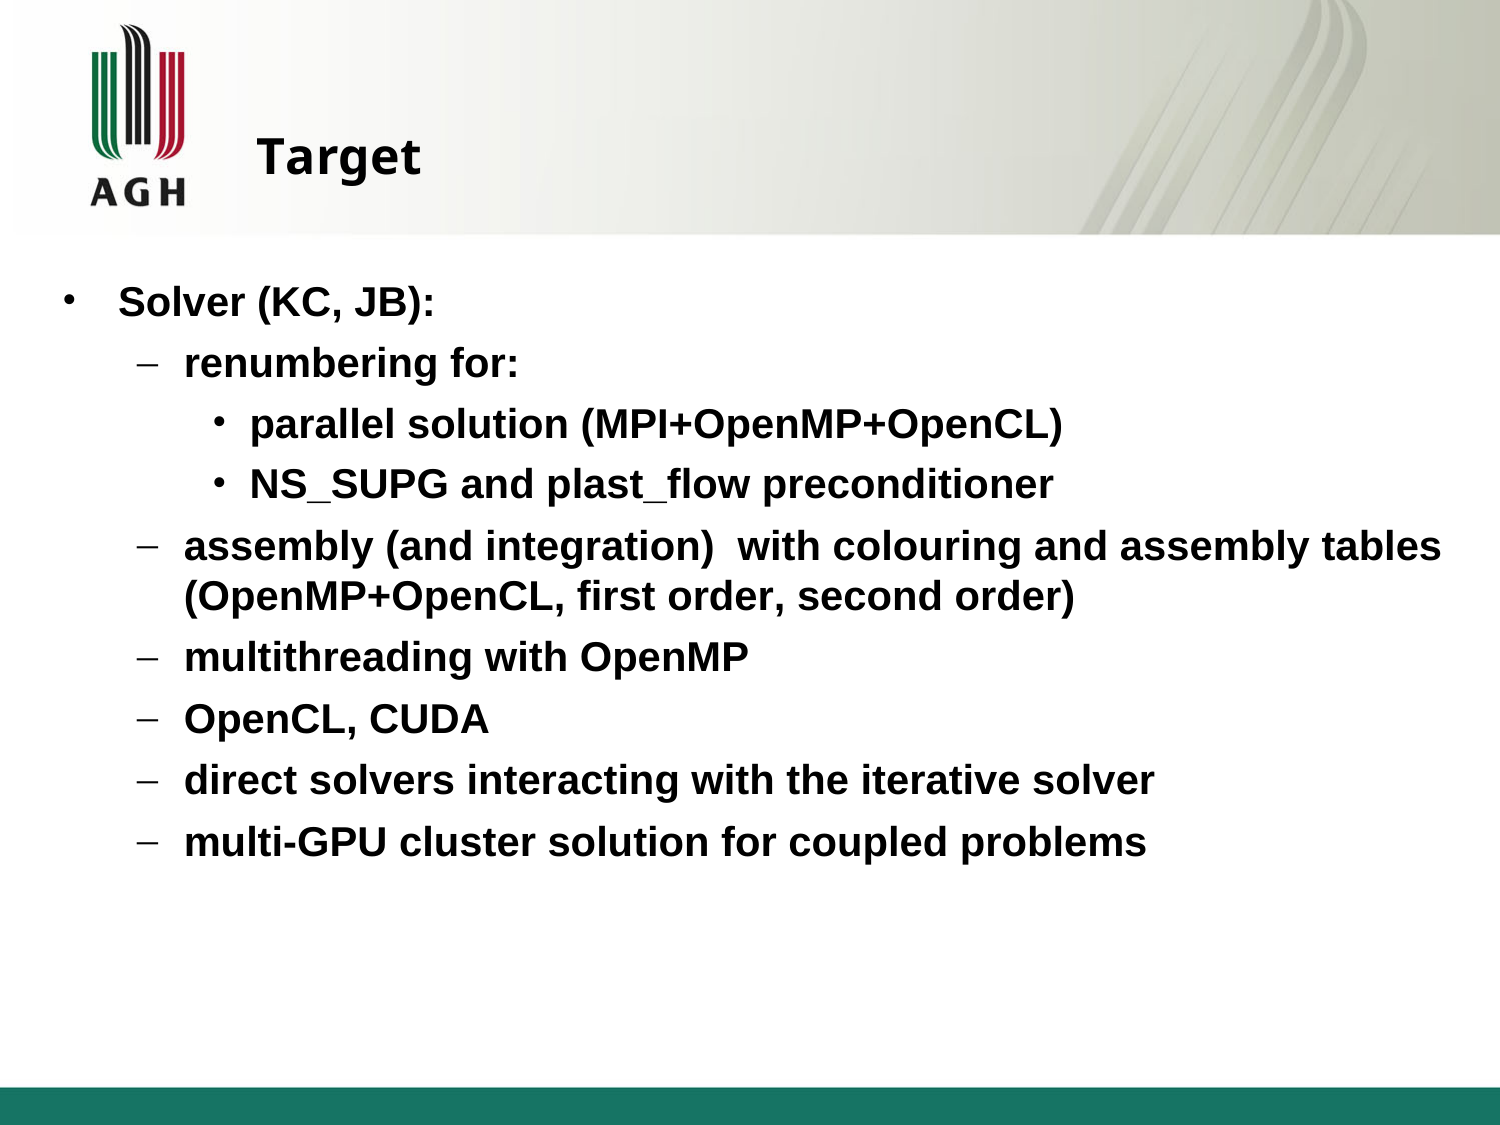

# Target
Solver (KC, JB):
renumbering for:
parallel solution (MPI+OpenMP+OpenCL)
NS_SUPG and plast_flow preconditioner
assembly (and integration) with colouring and assembly tables (OpenMP+OpenCL, first order, second order)
multithreading with OpenMP
OpenCL, CUDA
direct solvers interacting with the iterative solver
multi-GPU cluster solution for coupled problems